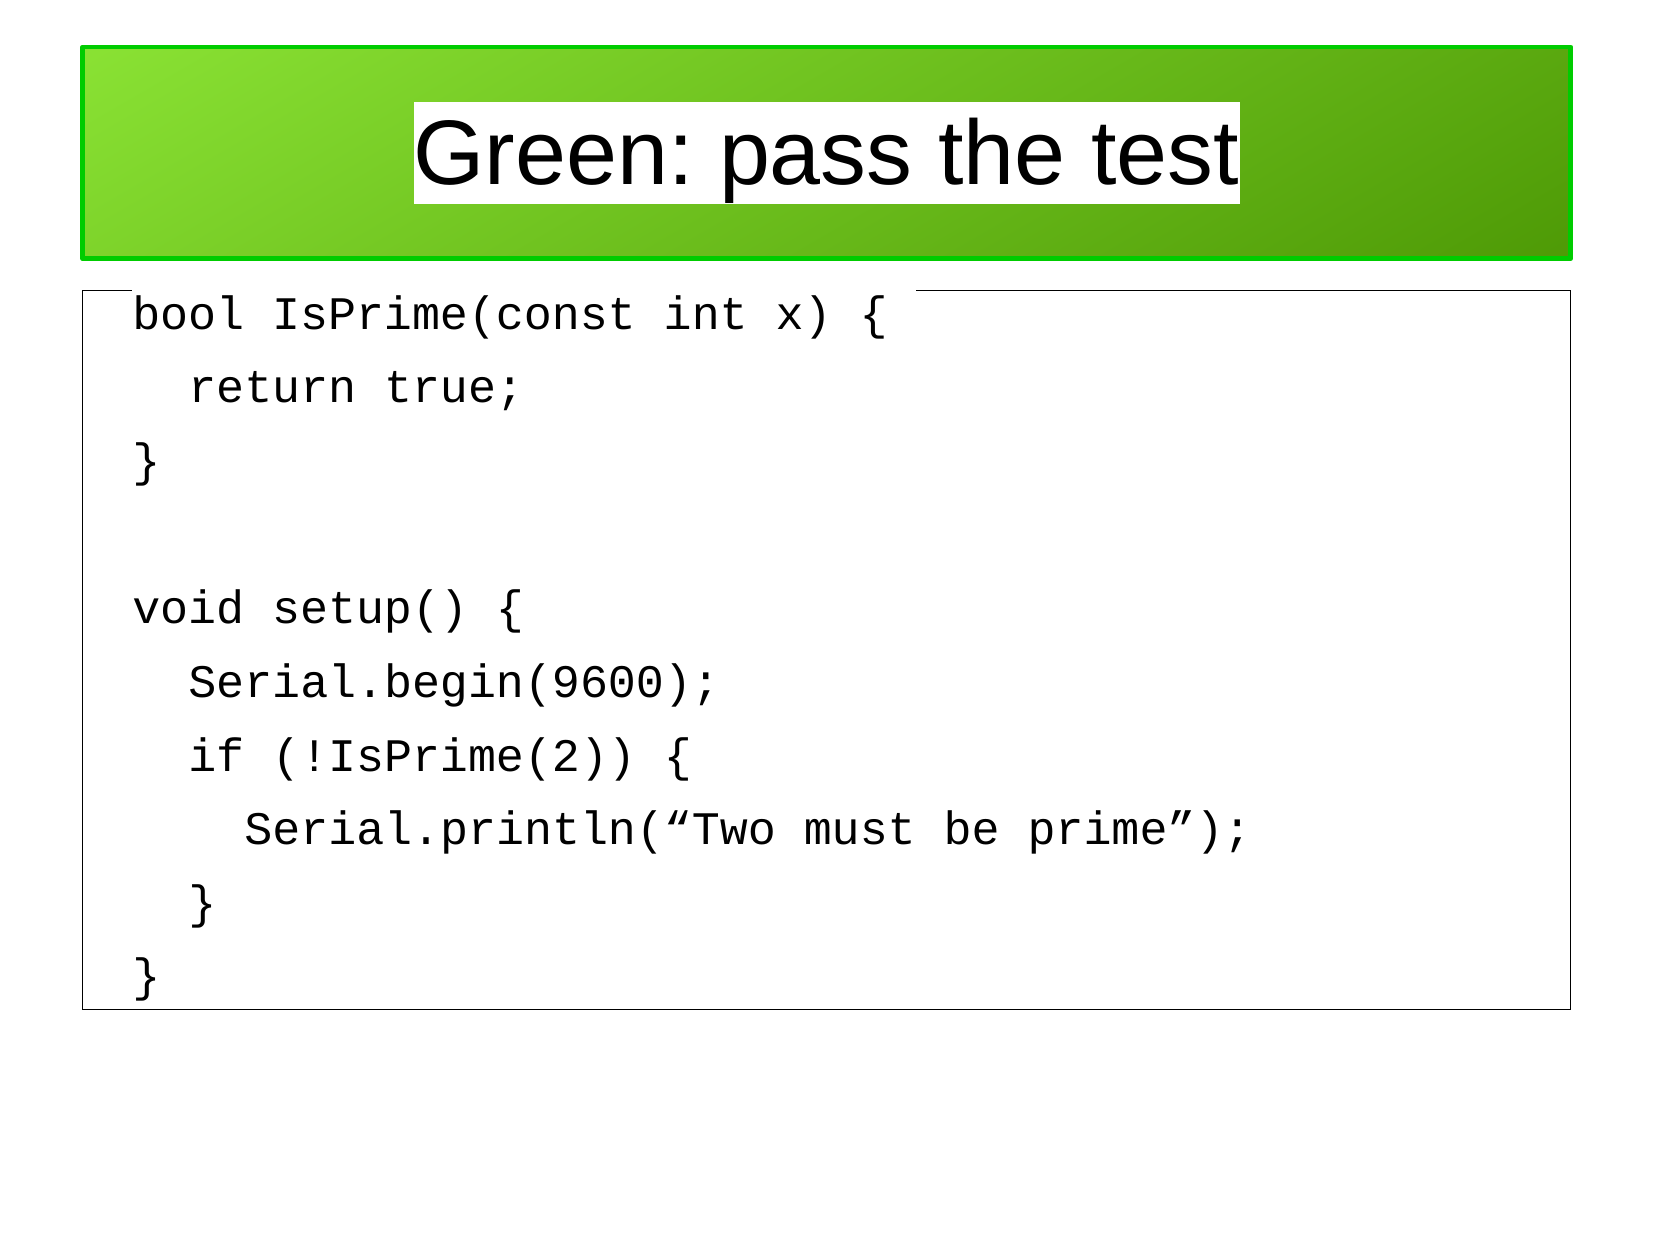

Green: pass the test
#
bool IsPrime(const int x) {
 return true;
}
void setup() {
 Serial.begin(9600);
 if (!IsPrime(2)) {
 Serial.println(“Two must be prime”);
 }
}